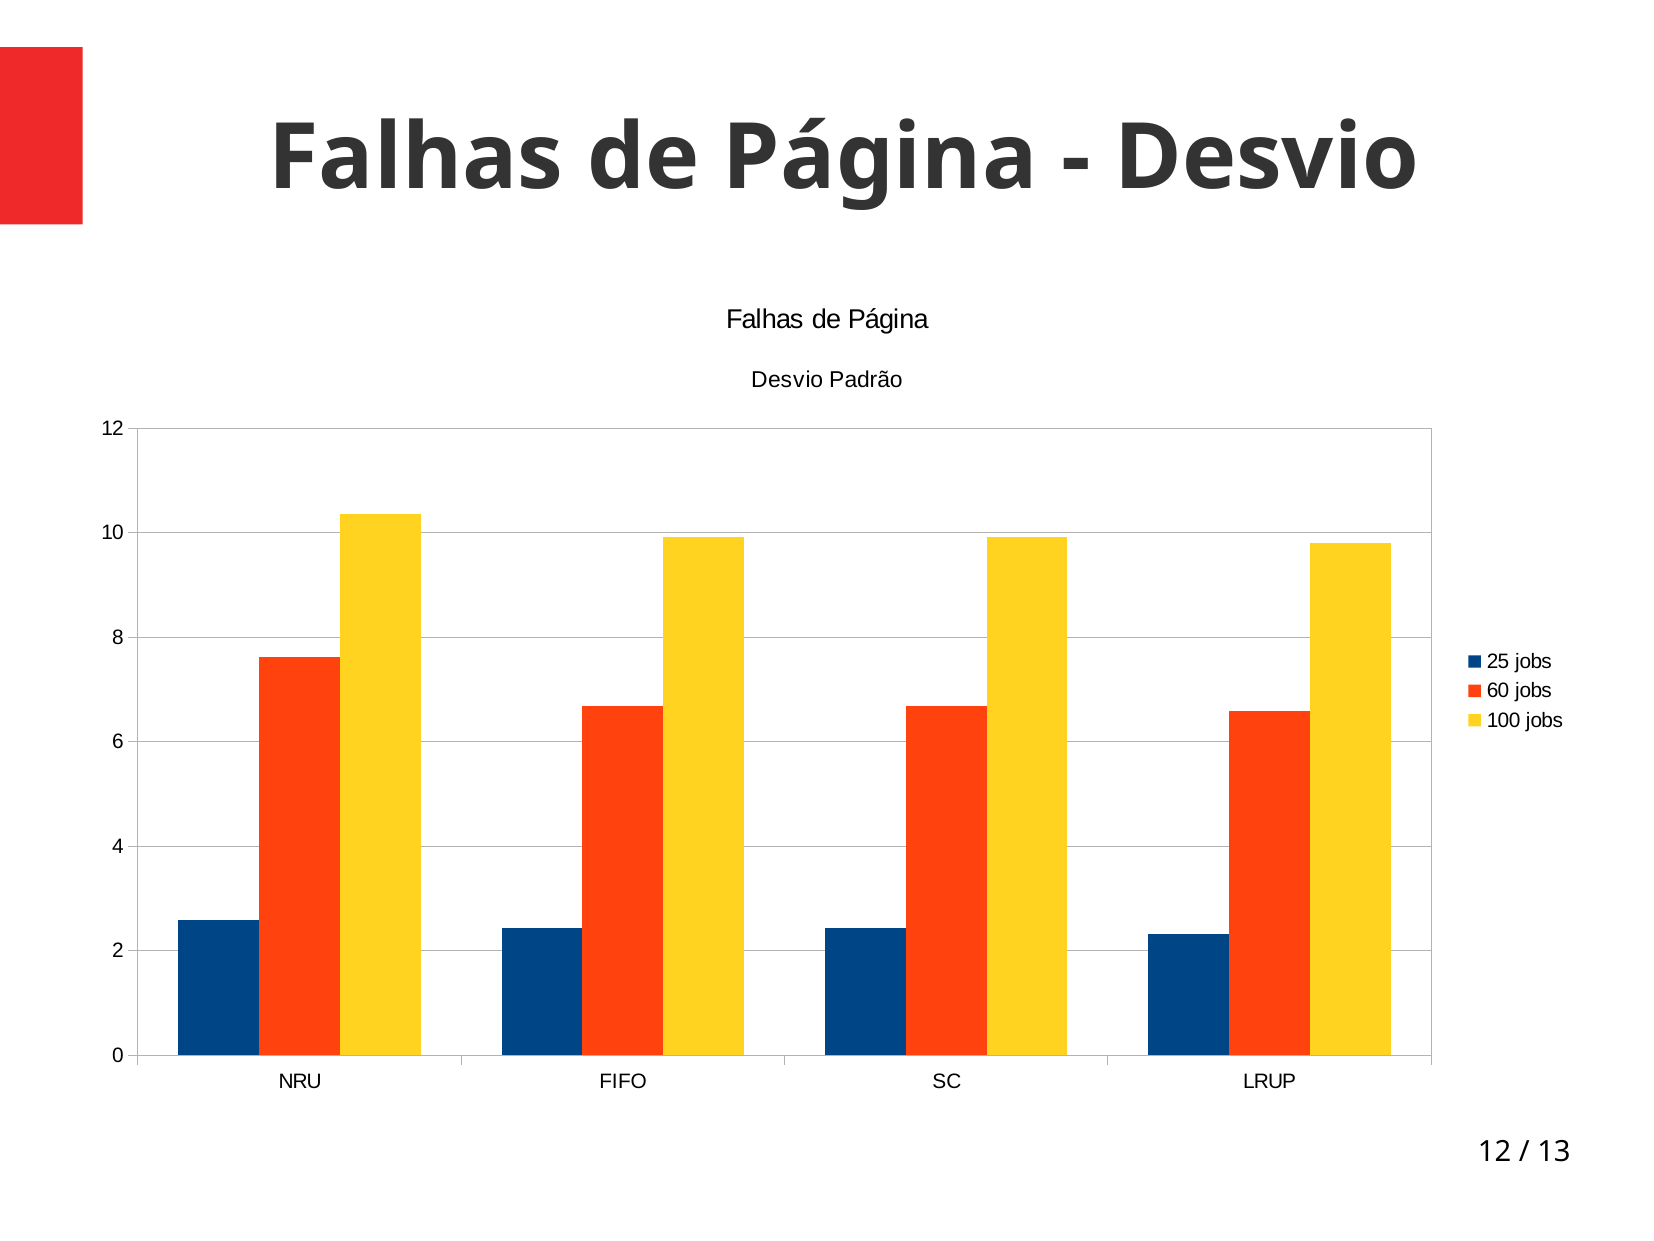

# Falhas de Página - Desvio
### Chart: Falhas de Página
Desvio Padrão
| Category | 25 jobs | 60 jobs | 100 jobs |
|---|---|---|---|
| NRU | 2.59204390178582 | 7.62479441387612 | 10.3624537314091 |
| FIFO | 2.43045833658113 | 6.67062617432953 | 9.91638132937807 |
| SC | 2.42817756433382 | 6.67362244317812 | 9.92173175907512 |
| LRUP | 2.32211135760073 | 6.58138753573275 | 9.79800176984772 |12